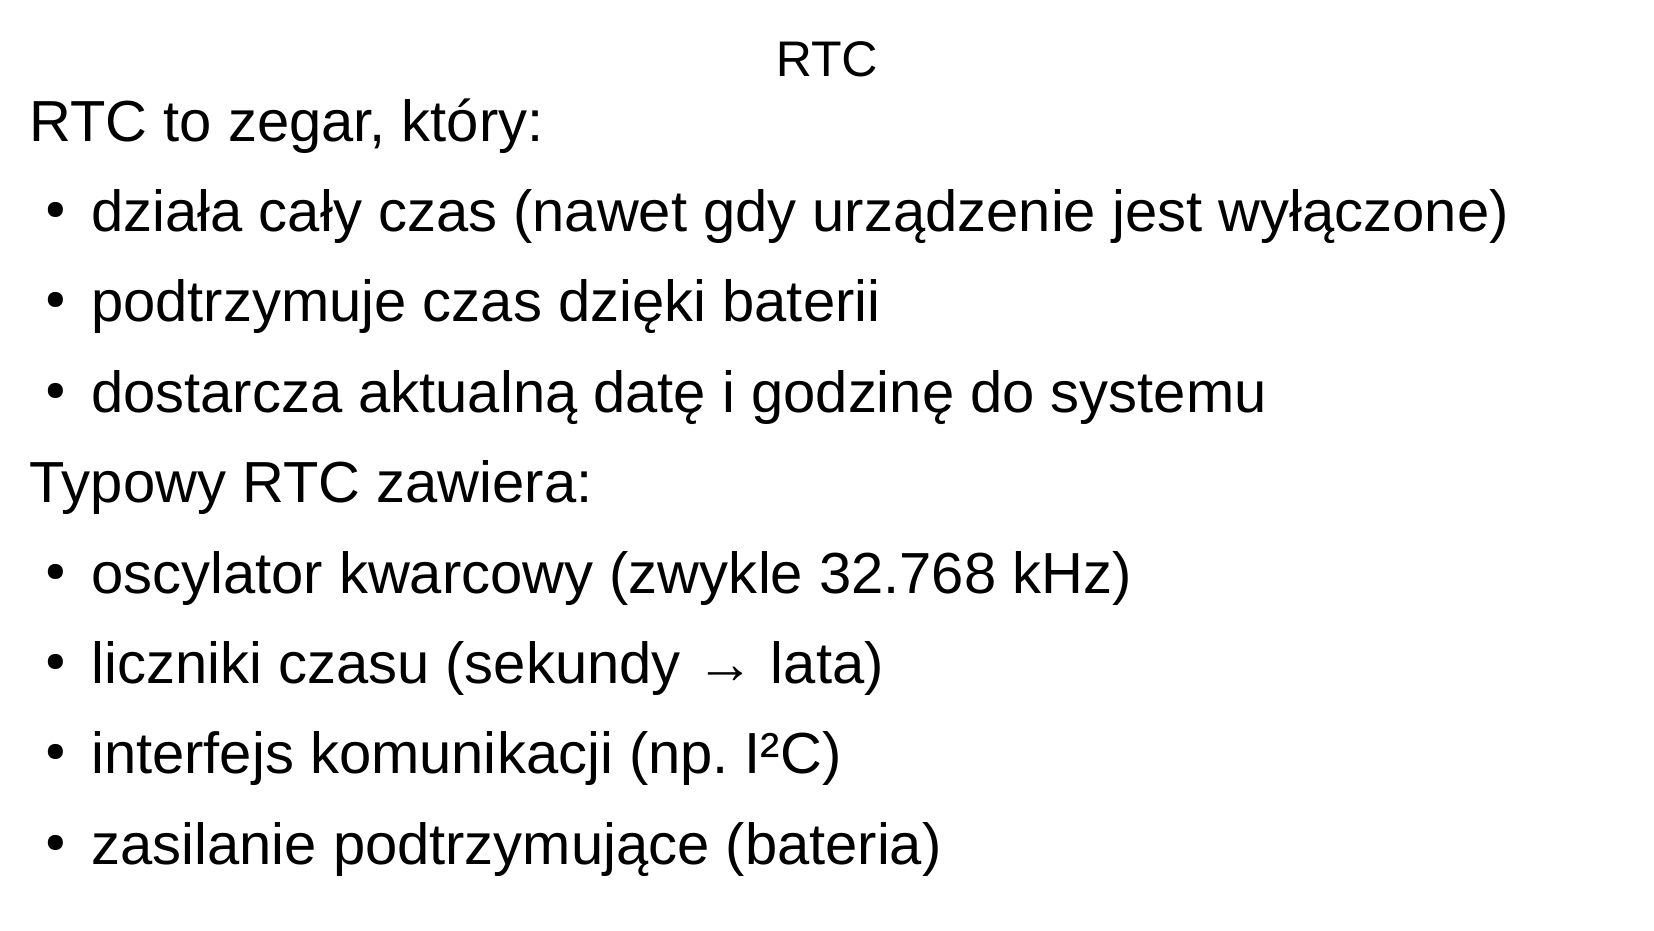

# RTC
RTC to zegar, który:
działa cały czas (nawet gdy urządzenie jest wyłączone)
podtrzymuje czas dzięki baterii
dostarcza aktualną datę i godzinę do systemu
Typowy RTC zawiera:
oscylator kwarcowy (zwykle 32.768 kHz)
liczniki czasu (sekundy → lata)
interfejs komunikacji (np. I²C)
zasilanie podtrzymujące (bateria)